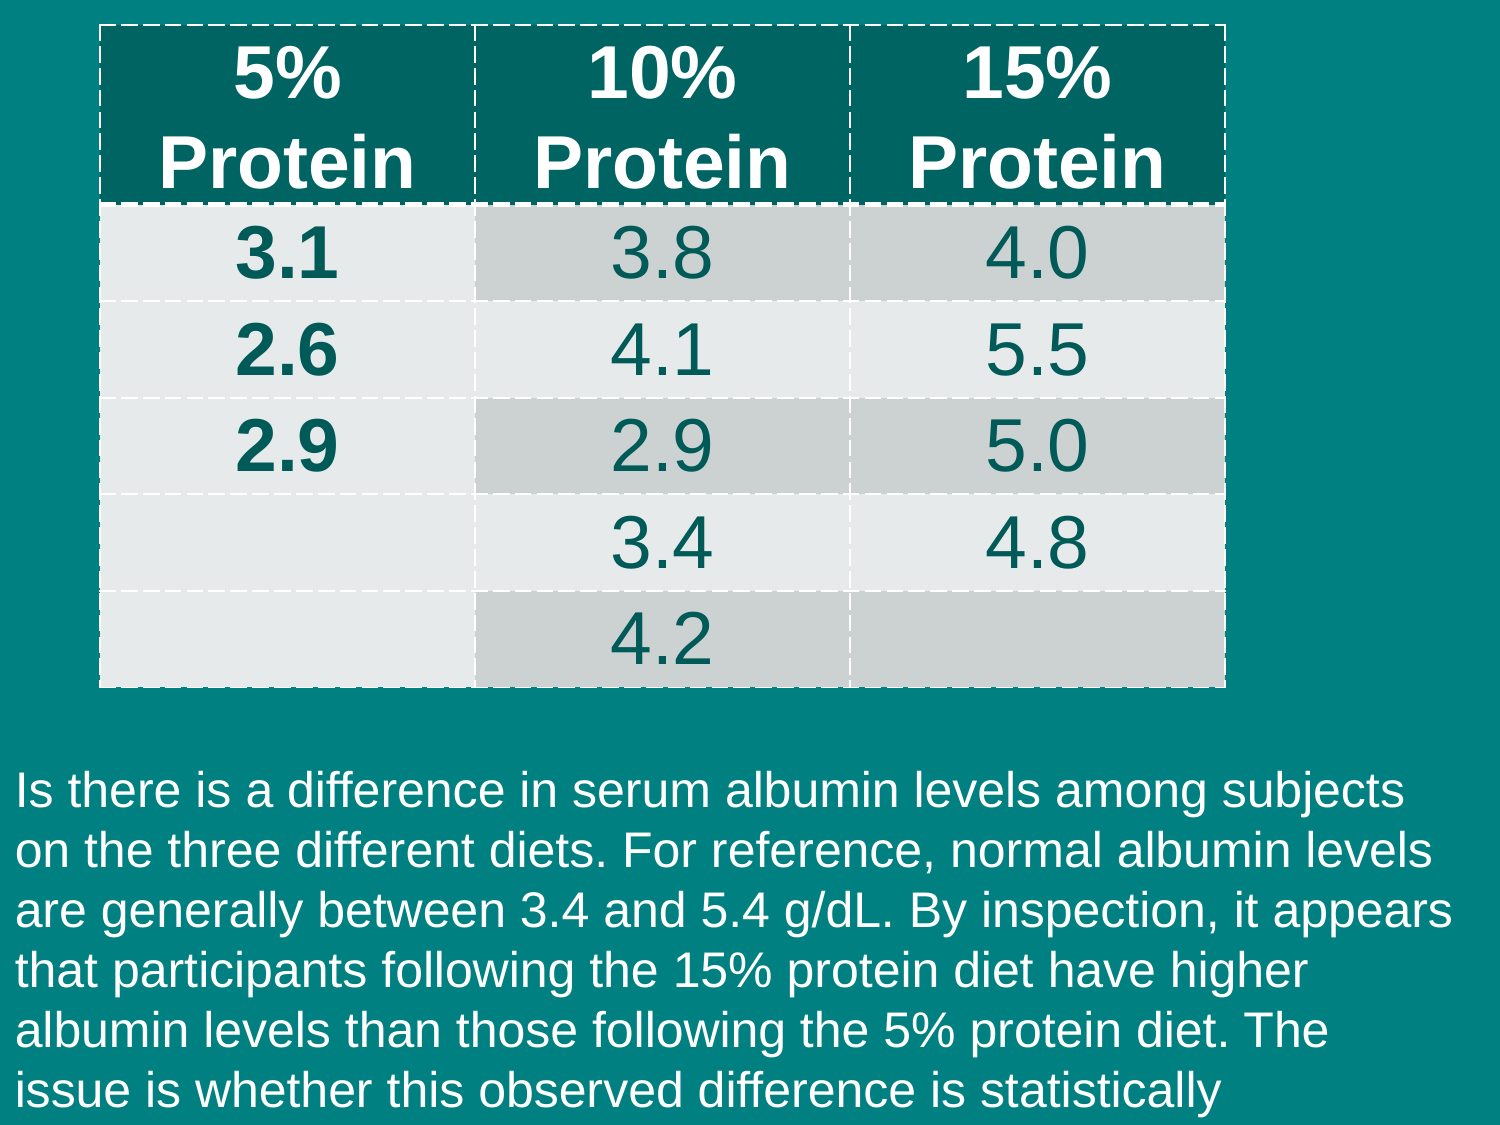

| 5% Protein | 10% Protein | 15% Protein |
| --- | --- | --- |
| 3.1 | 3.8 | 4.0 |
| 2.6 | 4.1 | 5.5 |
| 2.9 | 2.9 | 5.0 |
| | 3.4 | 4.8 |
| | 4.2 | |
Is there is a difference in serum albumin levels among subjects on the three different diets. For reference, normal albumin levels are generally between 3.4 and 5.4 g/dL. By inspection, it appears that participants following the 15% protein diet have higher albumin levels than those following the 5% protein diet. The issue is whether this observed difference is statistically significant.